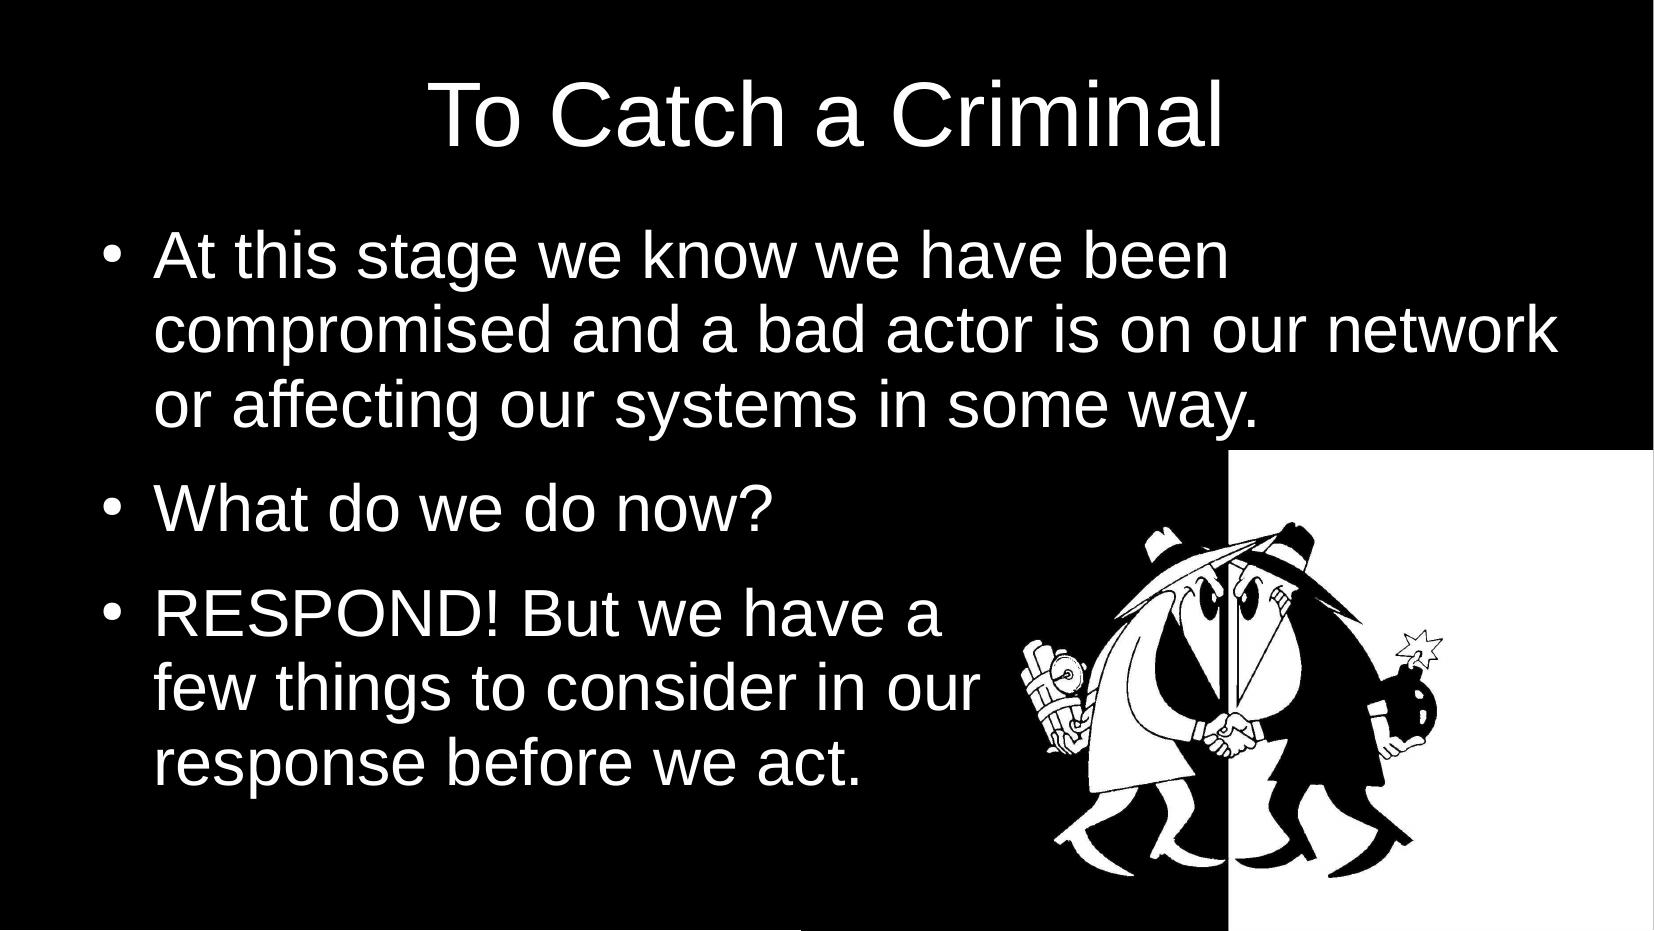

# To Catch a Criminal
At this stage we know we have been compromised and a bad actor is on our network or affecting our systems in some way.
What do we do now?
RESPOND! But we have a
few things to consider in our
response before we act.